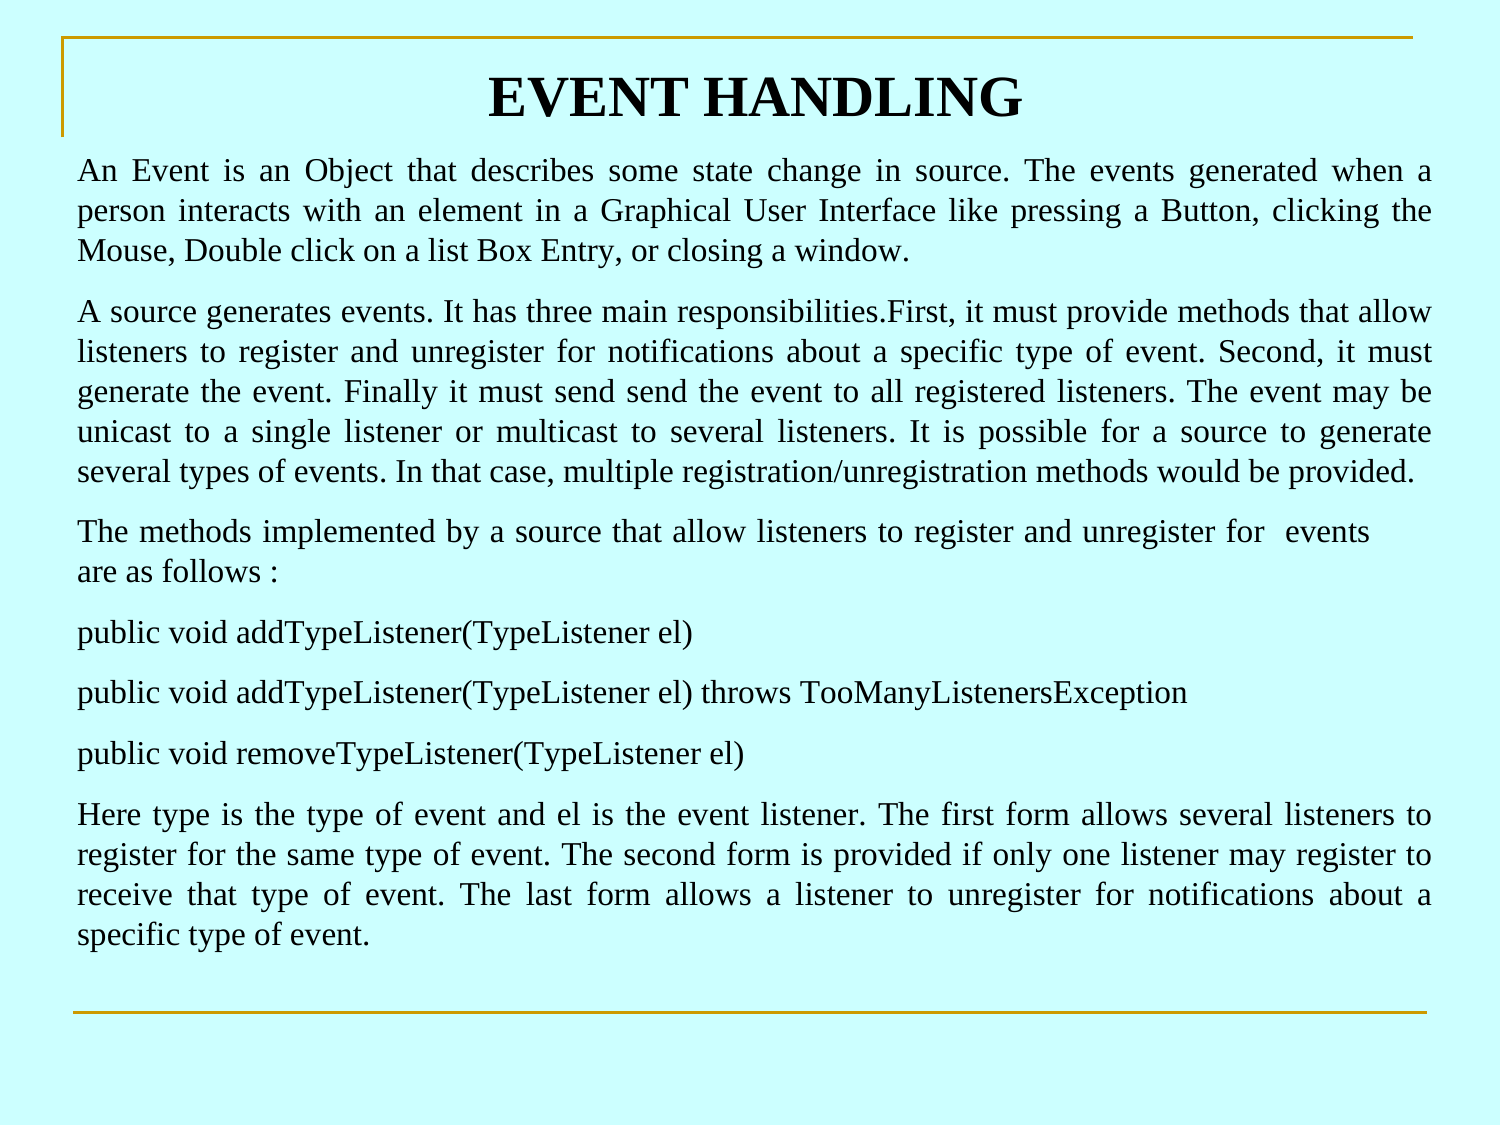

EVENT HANDLING
An Event is an Object that describes some state change in source. The events generated when a person interacts with an element in a Graphical User Interface like pressing a Button, clicking the Mouse, Double click on a list Box Entry, or closing a window.
A source generates events. It has three main responsibilities.First, it must provide methods that allow listeners to register and unregister for notifications about a specific type of event. Second, it must generate the event. Finally it must send send the event to all registered listeners. The event may be unicast to a single listener or multicast to several listeners. It is possible for a source to generate several types of events. In that case, multiple registration/unregistration methods would be provided.
The methods implemented by a source that allow listeners to register and unregister for events are as follows :
public void addTypeListener(TypeListener el)
public void addTypeListener(TypeListener el) throws TooManyListenersException
public void removeTypeListener(TypeListener el)
Here type is the type of event and el is the event listener. The first form allows several listeners to register for the same type of event. The second form is provided if only one listener may register to receive that type of event. The last form allows a listener to unregister for notifications about a specific type of event.